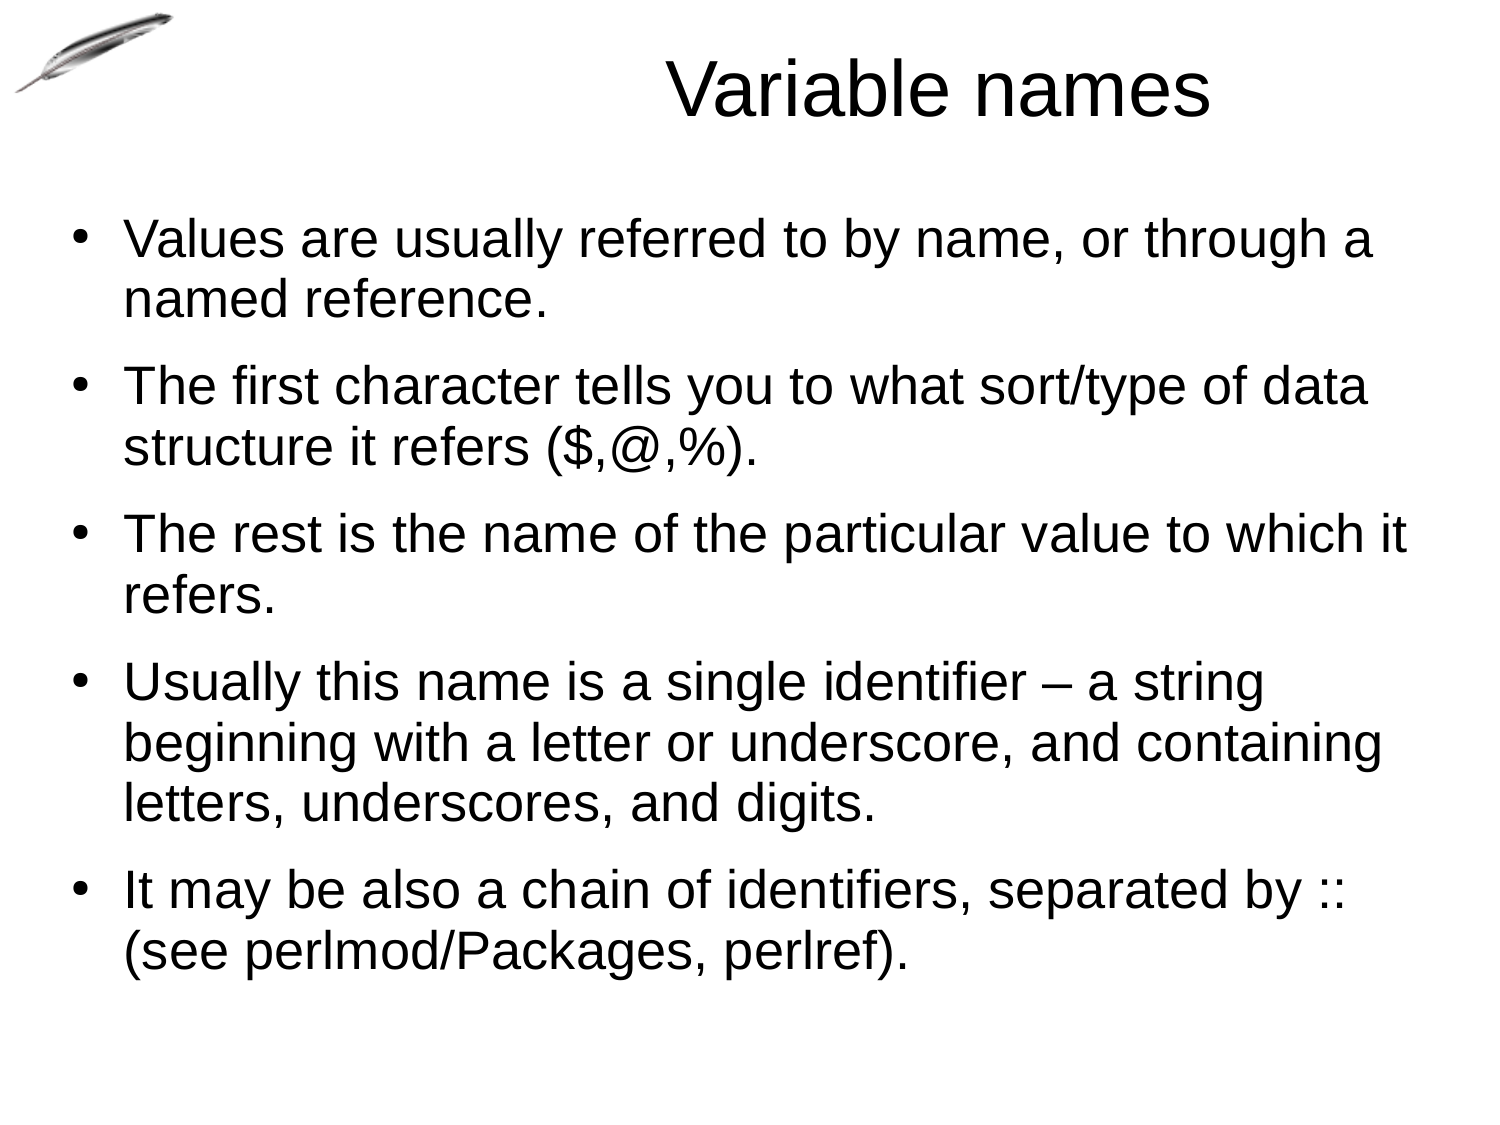

# Variable names
Values are usually referred to by name, or through a named reference.
The first character tells you to what sort/type of data structure it refers ($,@,%).
The rest is the name of the particular value to which it refers.
Usually this name is a single identifier – a string beginning with a letter or underscore, and containing letters, underscores, and digits.
It may be also a chain of identifiers, separated by :: (see perlmod/Packages, perlref).